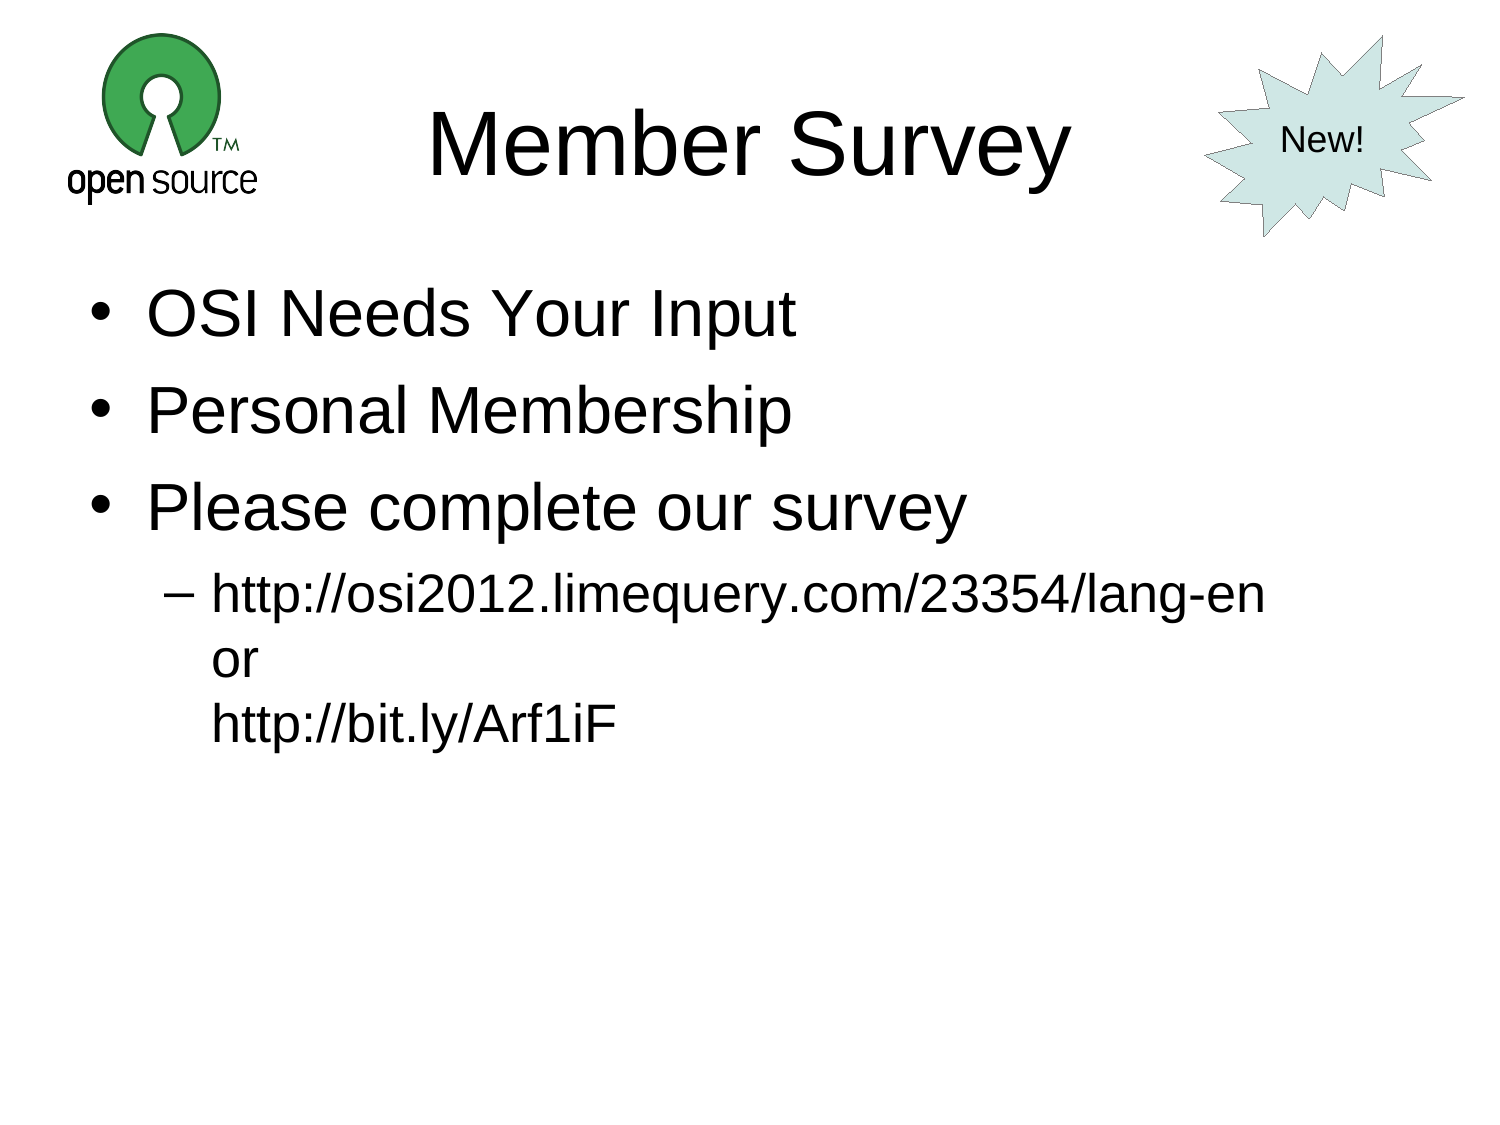

New!
# Member Survey
OSI Needs Your Input
Personal Membership
Please complete our survey
http://osi2012.limequery.com/23354/lang-en
or
http://bit.ly/Arf1iF